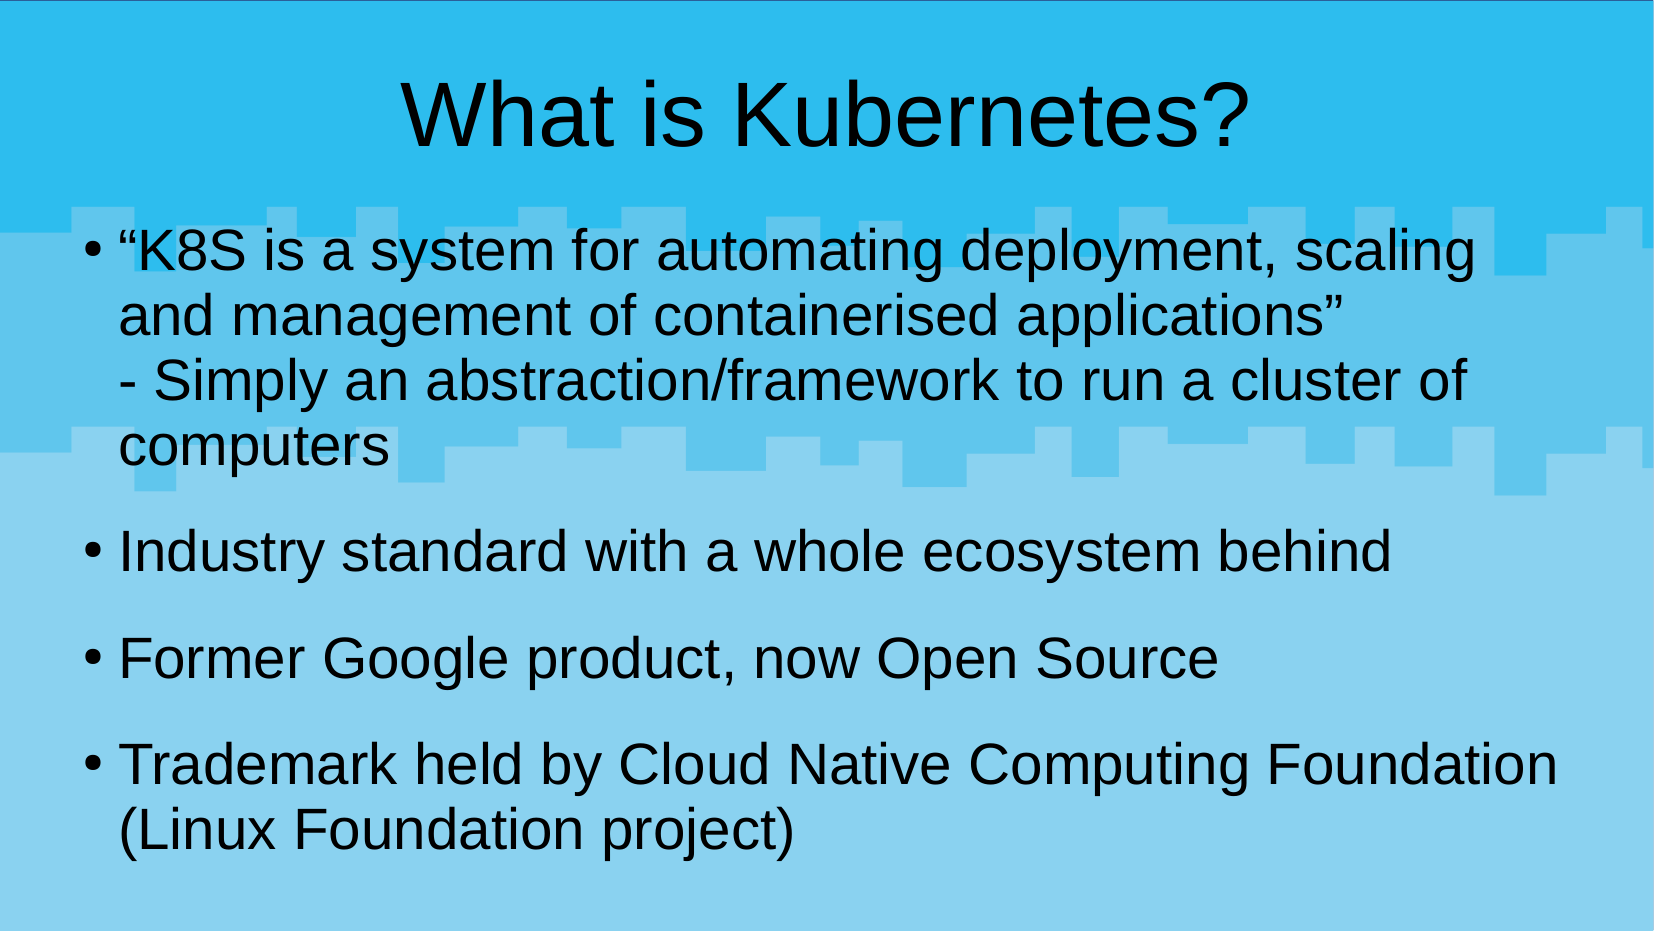

# What is Kubernetes?
“K8S is a system for automating deployment, scaling and management of containerised applications”
- Simply an abstraction/framework to run a cluster of computers
Industry standard with a whole ecosystem behind
Former Google product, now Open Source
Trademark held by Cloud Native Computing Foundation (Linux Foundation project)